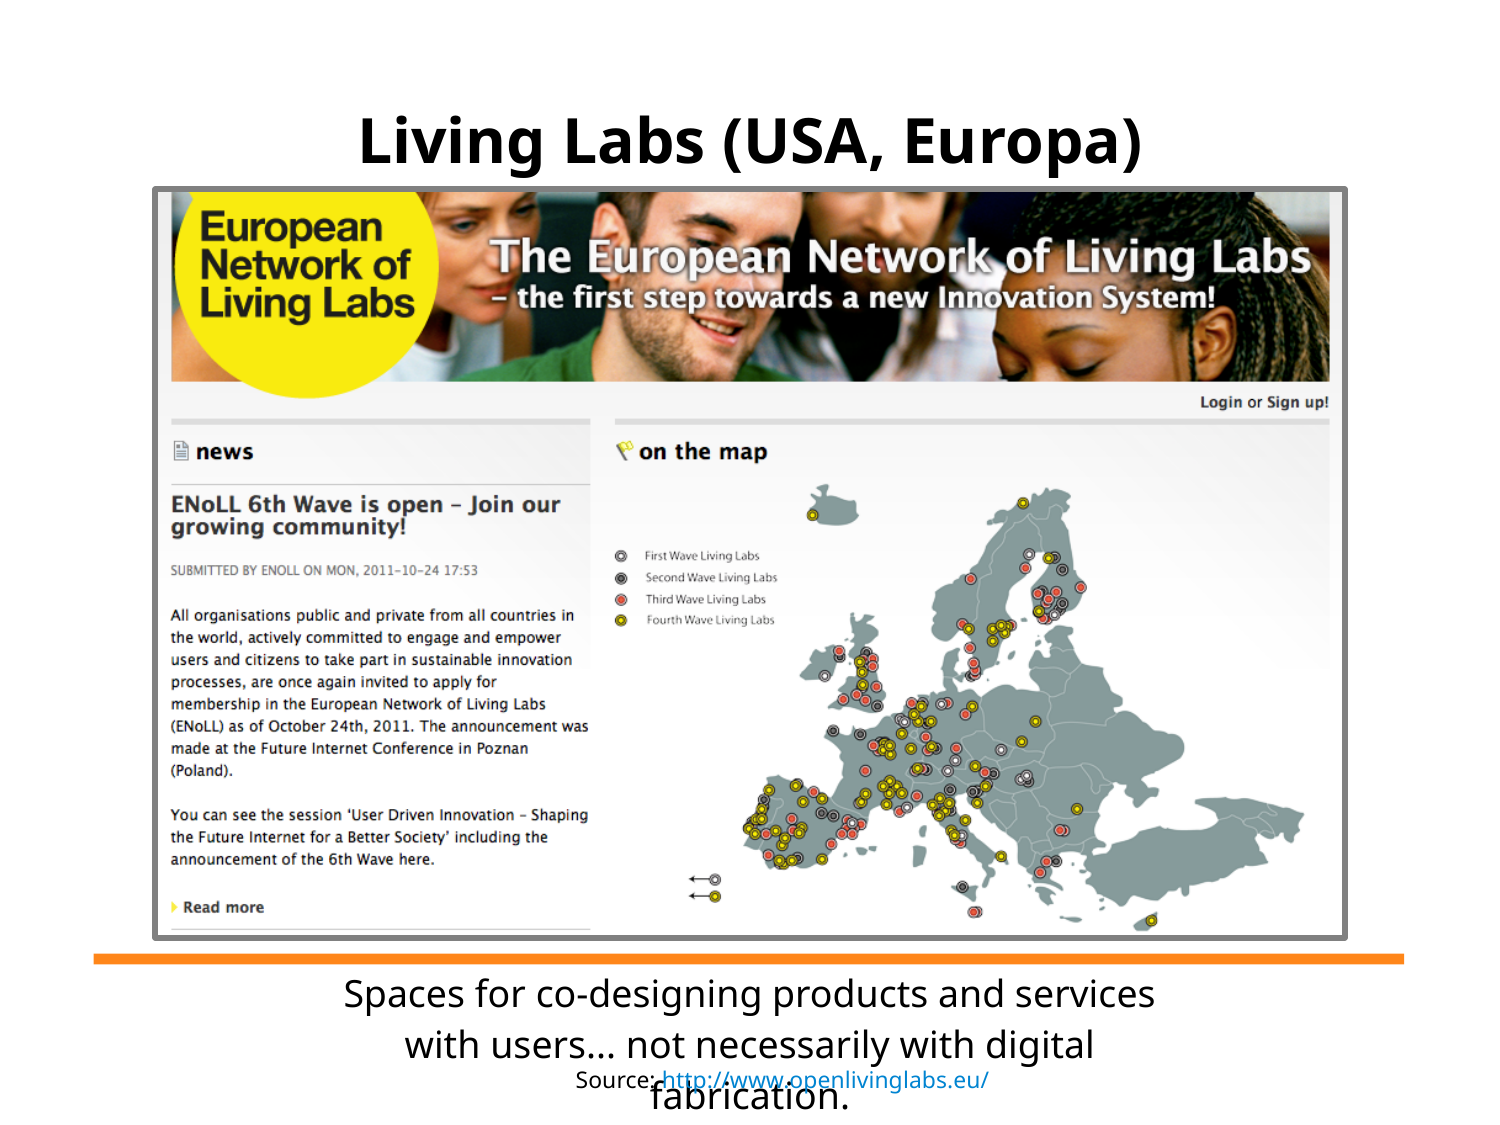

# Living Labs (USA, Europa)
Spaces for co-designing products and services with users... not necessarily with digital fabrication.
Source: http://www.openlivinglabs.eu/